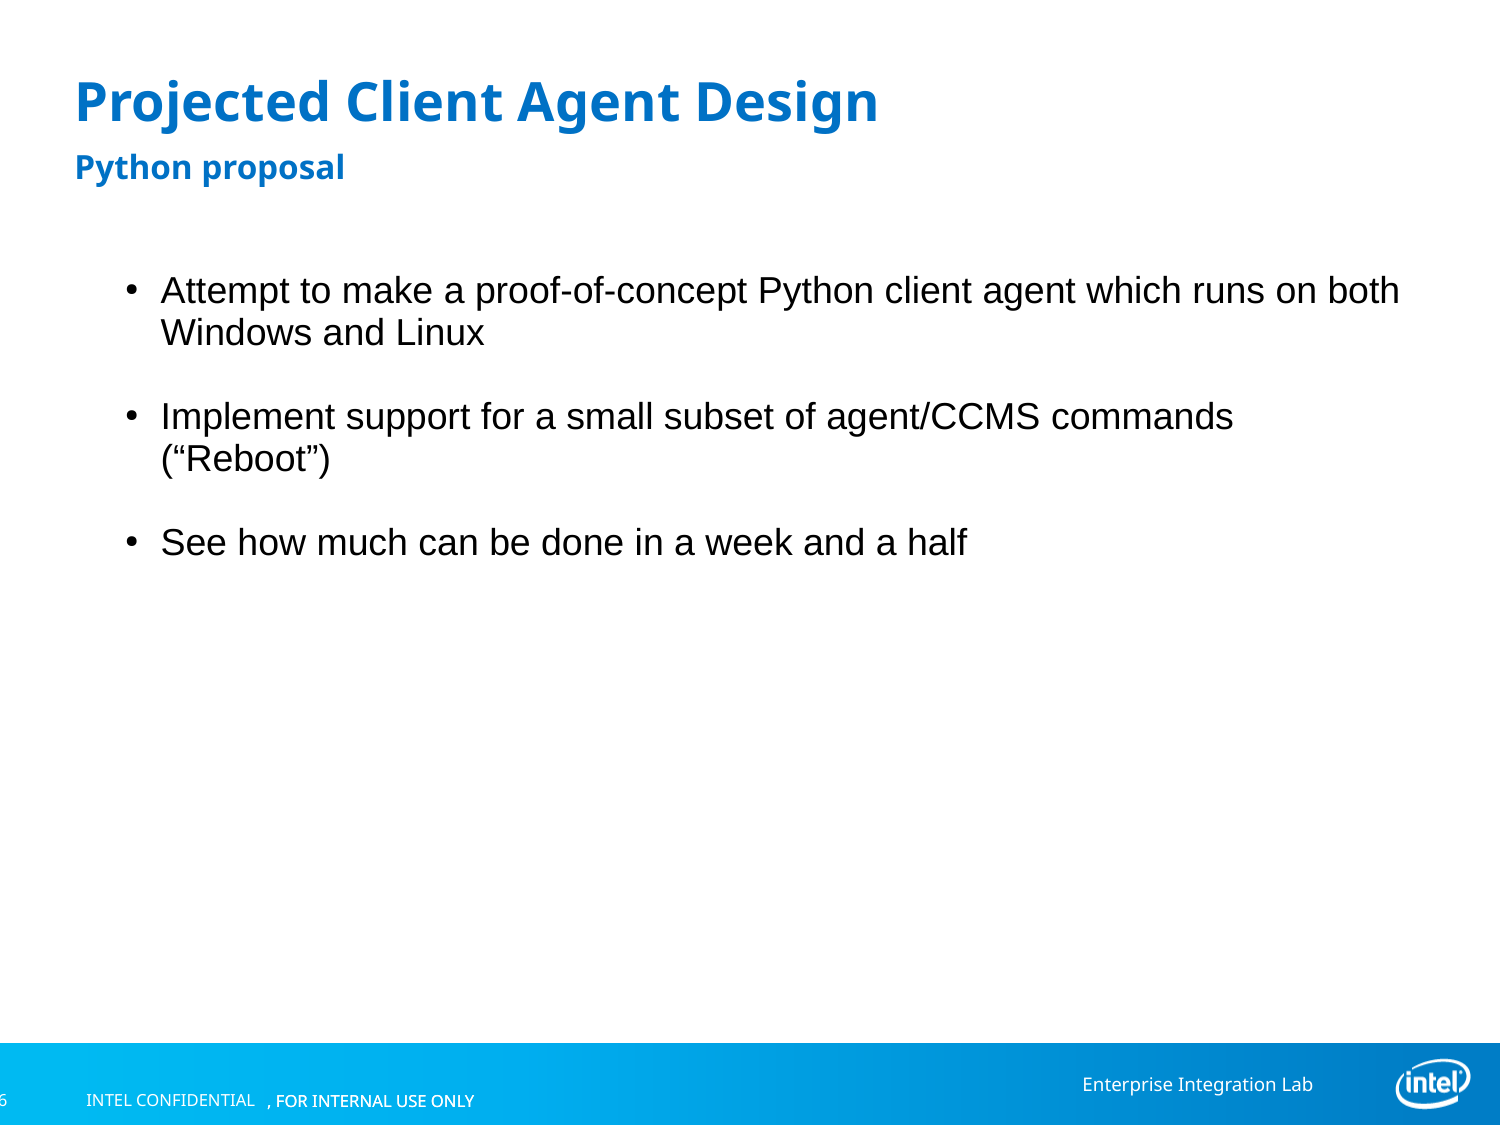

# Projected Client Agent Design Python proposal
Attempt to make a proof-of-concept Python client agent which runs on both
Windows and Linux
Implement support for a small subset of agent/CCMS commands
(“Reboot”)
See how much can be done in a week and a half